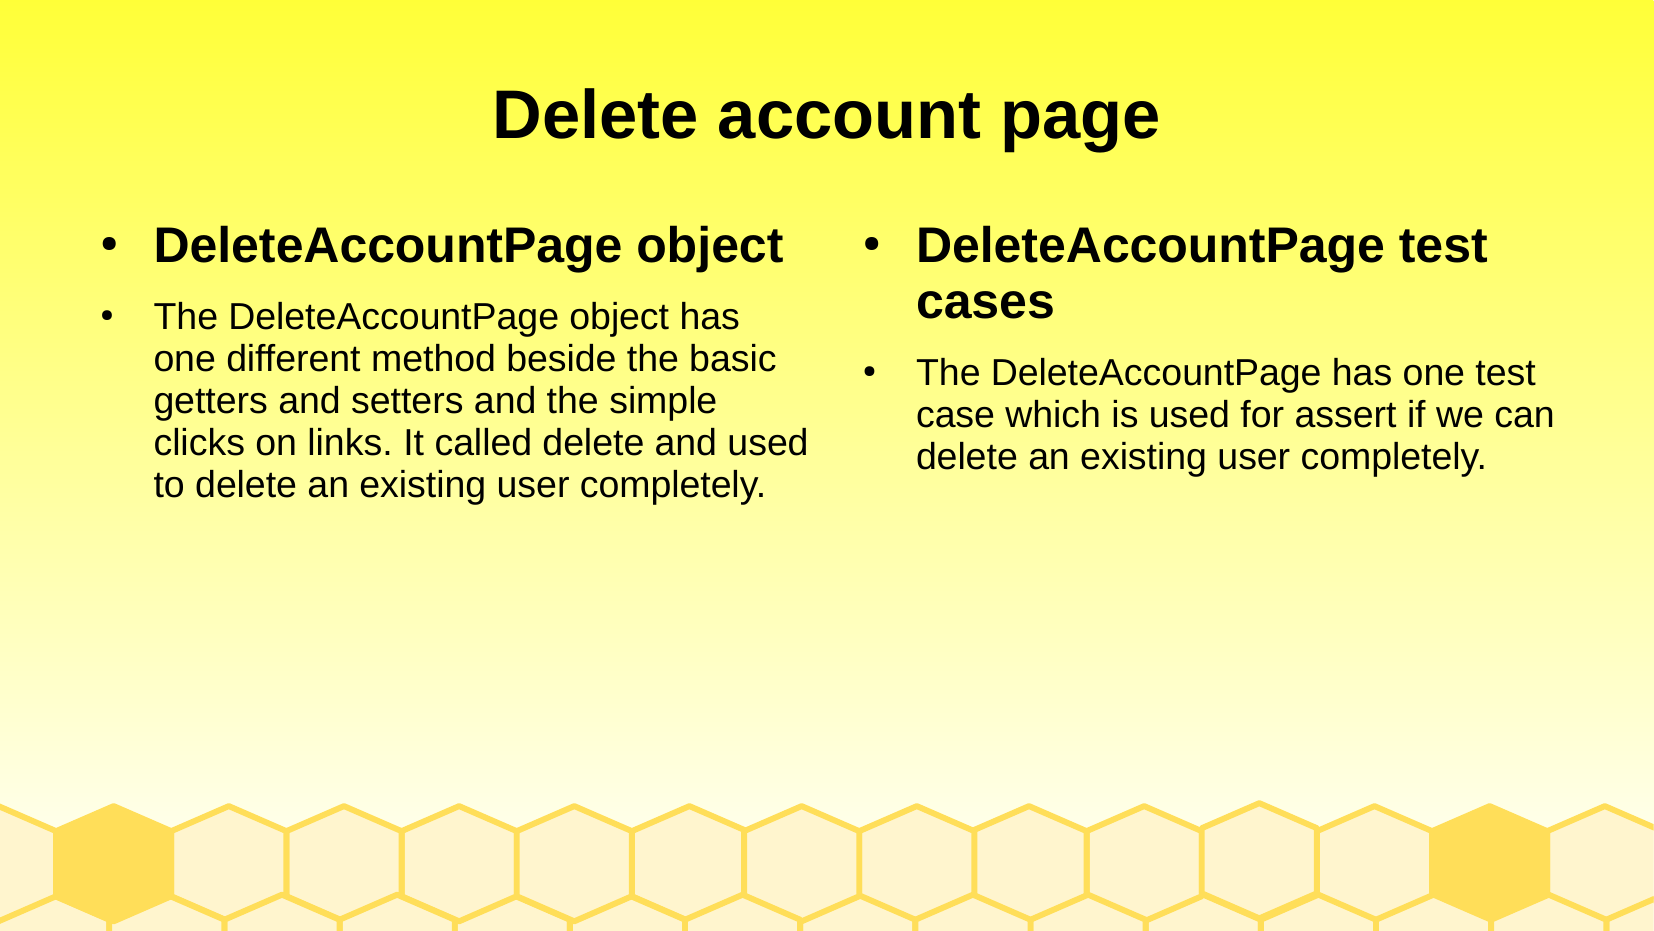

# Delete account page
DeleteAccountPage object
The DeleteAccountPage object has one different method beside the basic getters and setters and the simple clicks on links. It called delete and used to delete an existing user completely.
DeleteAccountPage test cases
The DeleteAccountPage has one test case which is used for assert if we can delete an existing user completely.